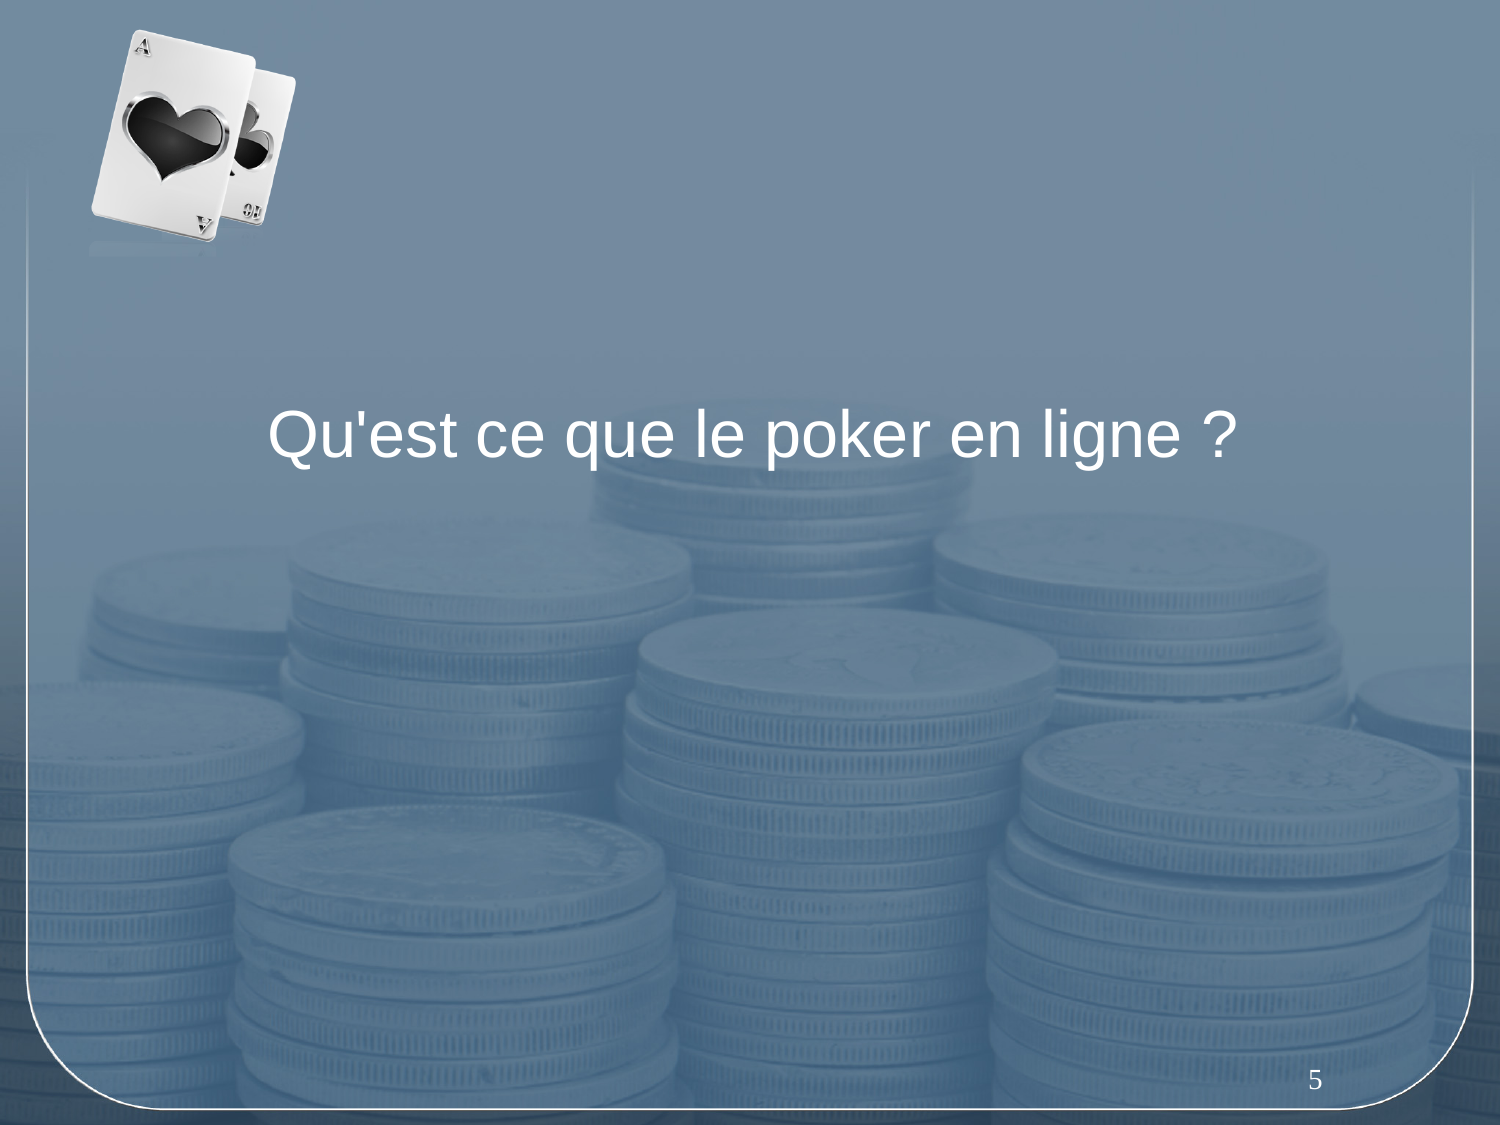

Qu'est ce que le poker en ligne ?
5